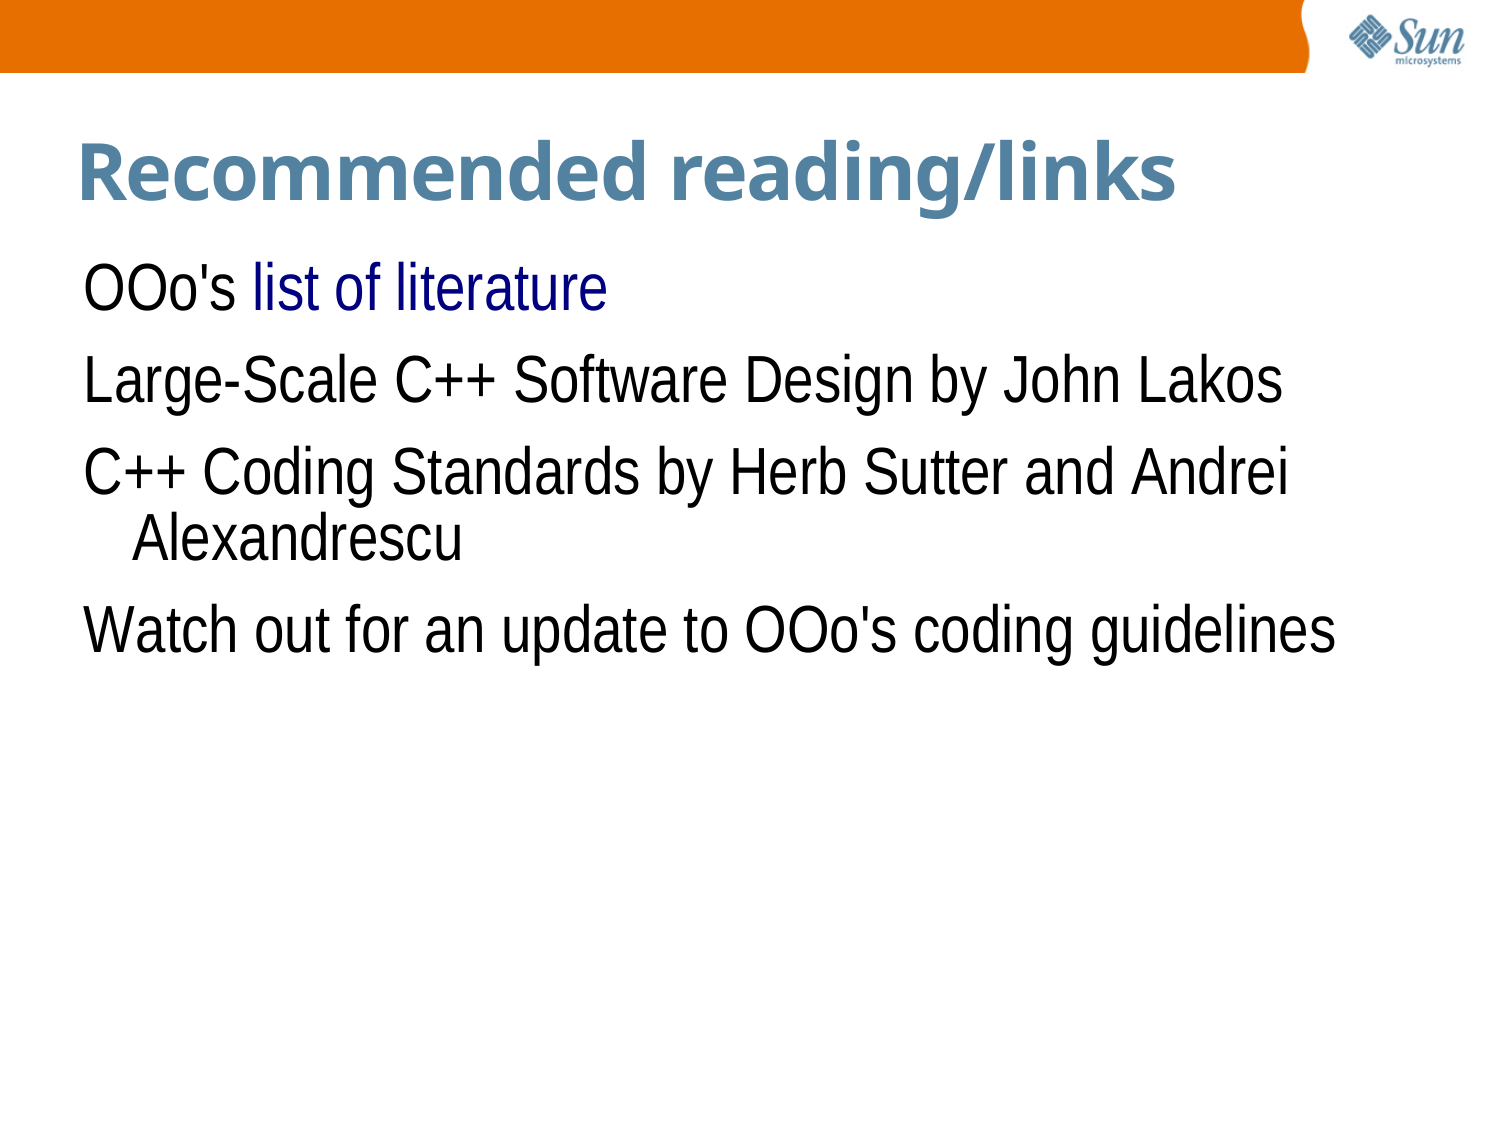

# Recommended reading/links
OOo's list of literature
Large-Scale C++ Software Design by John Lakos
C++ Coding Standards by Herb Sutter and Andrei Alexandrescu
Watch out for an update to OOo's coding guidelines